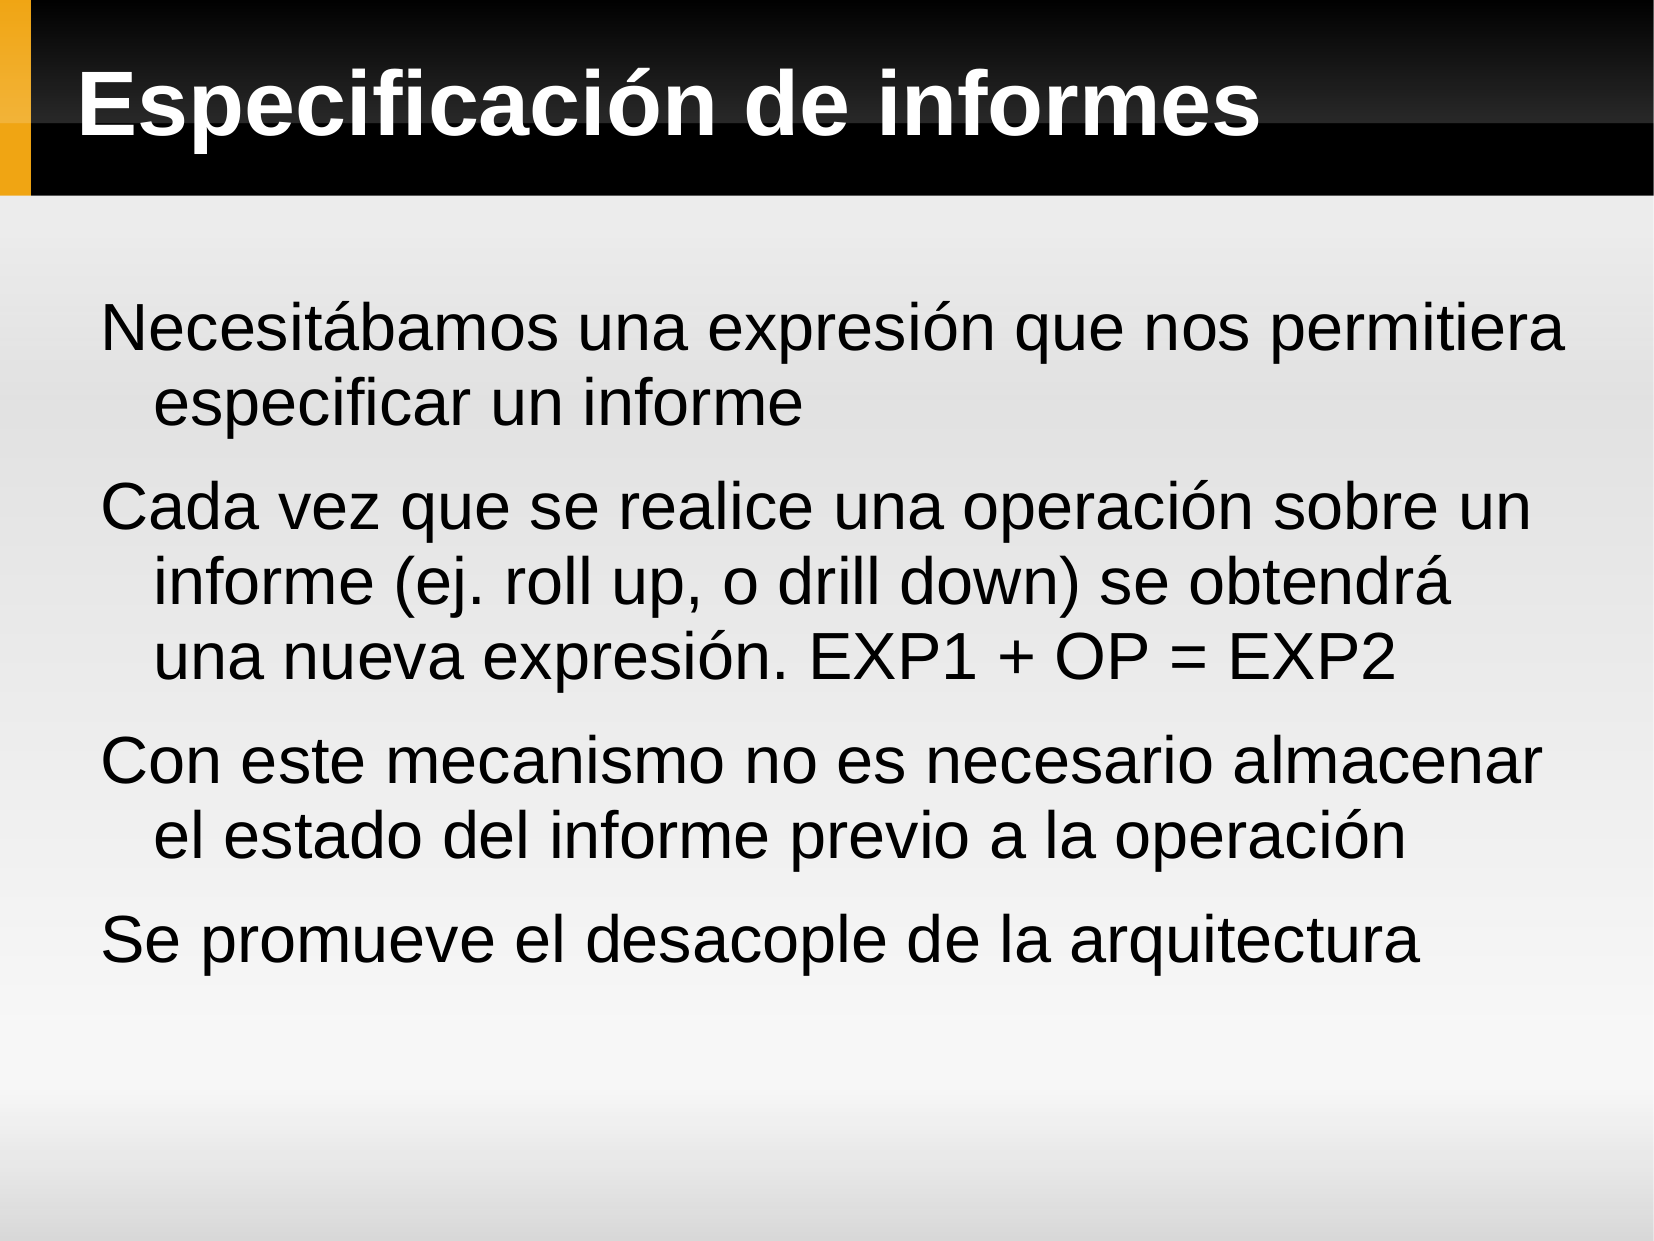

# Especificación de informes
Necesitábamos una expresión que nos permitiera especificar un informe
Cada vez que se realice una operación sobre un informe (ej. roll up, o drill down) se obtendrá una nueva expresión. EXP1 + OP = EXP2
Con este mecanismo no es necesario almacenar el estado del informe previo a la operación
Se promueve el desacople de la arquitectura